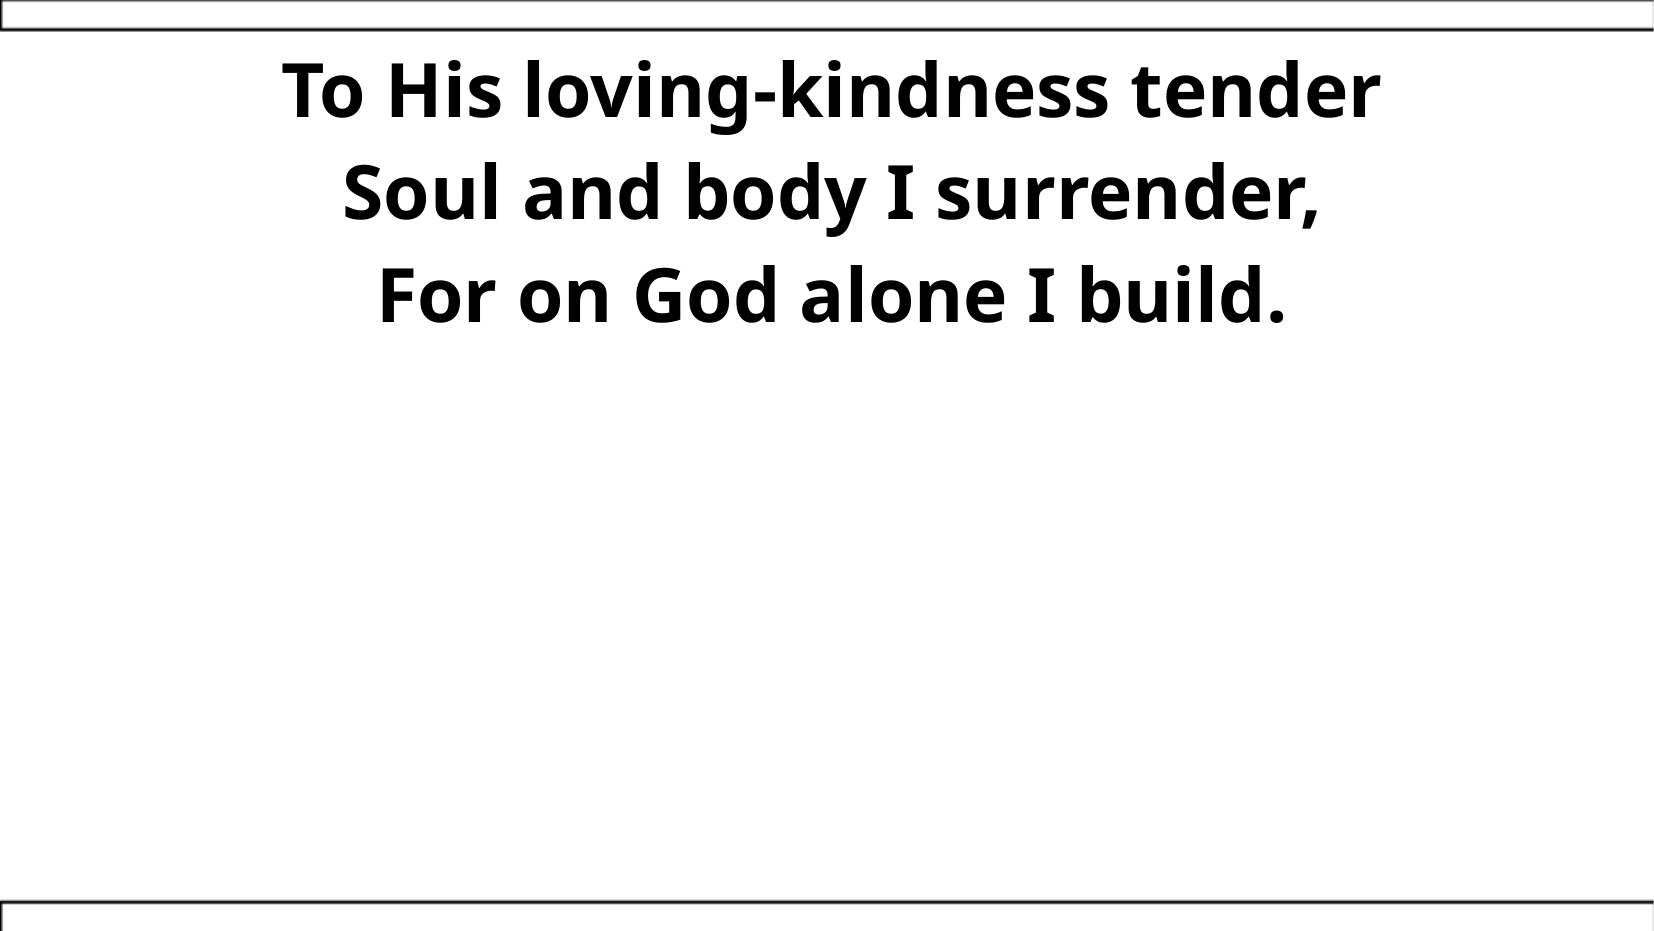

To His loving-kindness tender
Soul and body I surrender,
For on God alone I build.